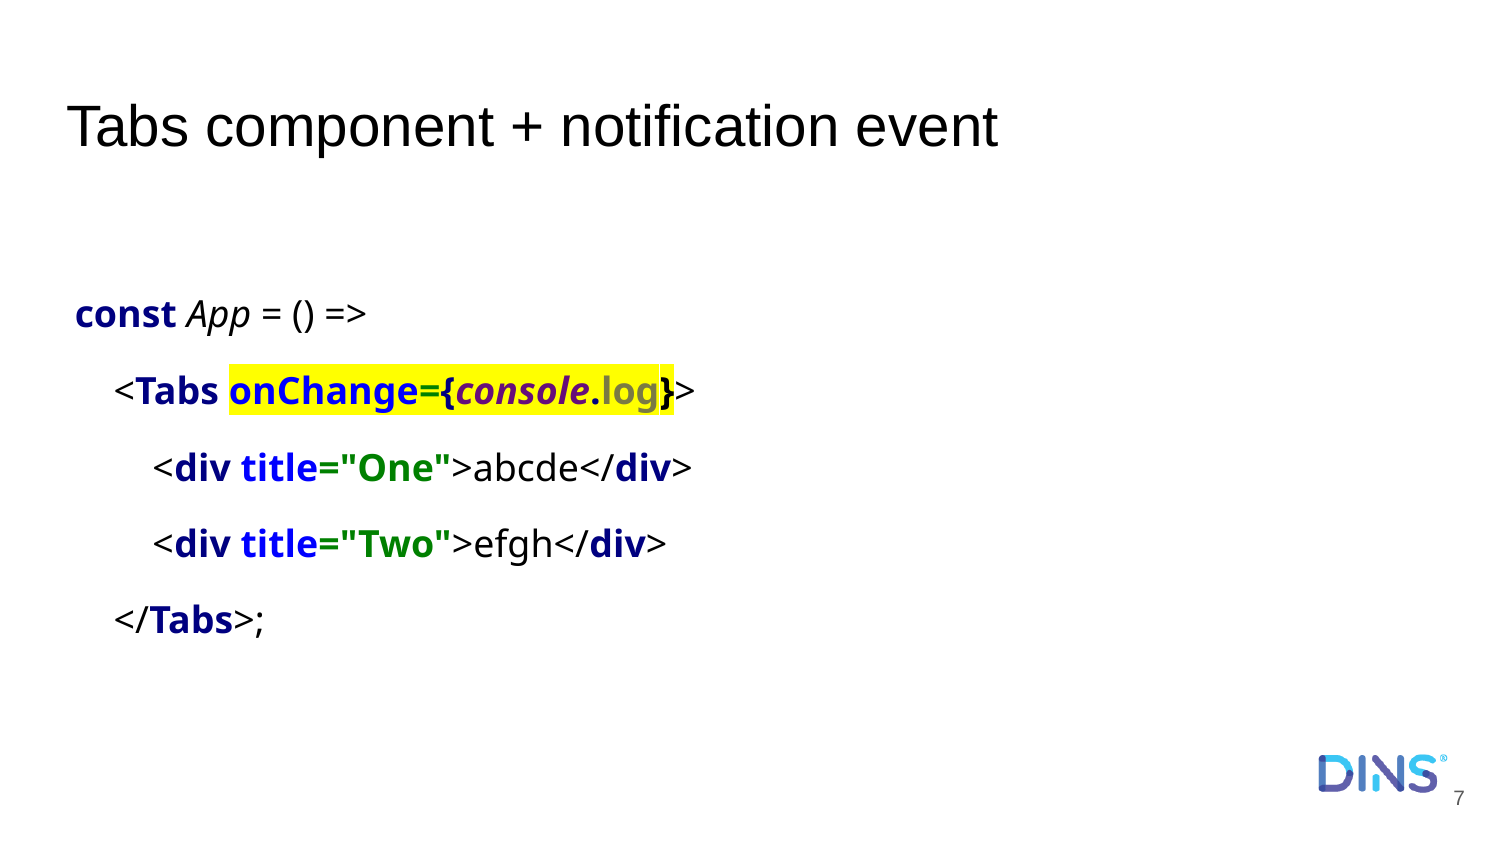

# Tabs component + notification event
const App = () =>
 <Tabs onChange={console.log}>
 <div title="One">abcde</div>
 <div title="Two">efgh</div>
 </Tabs>;
7